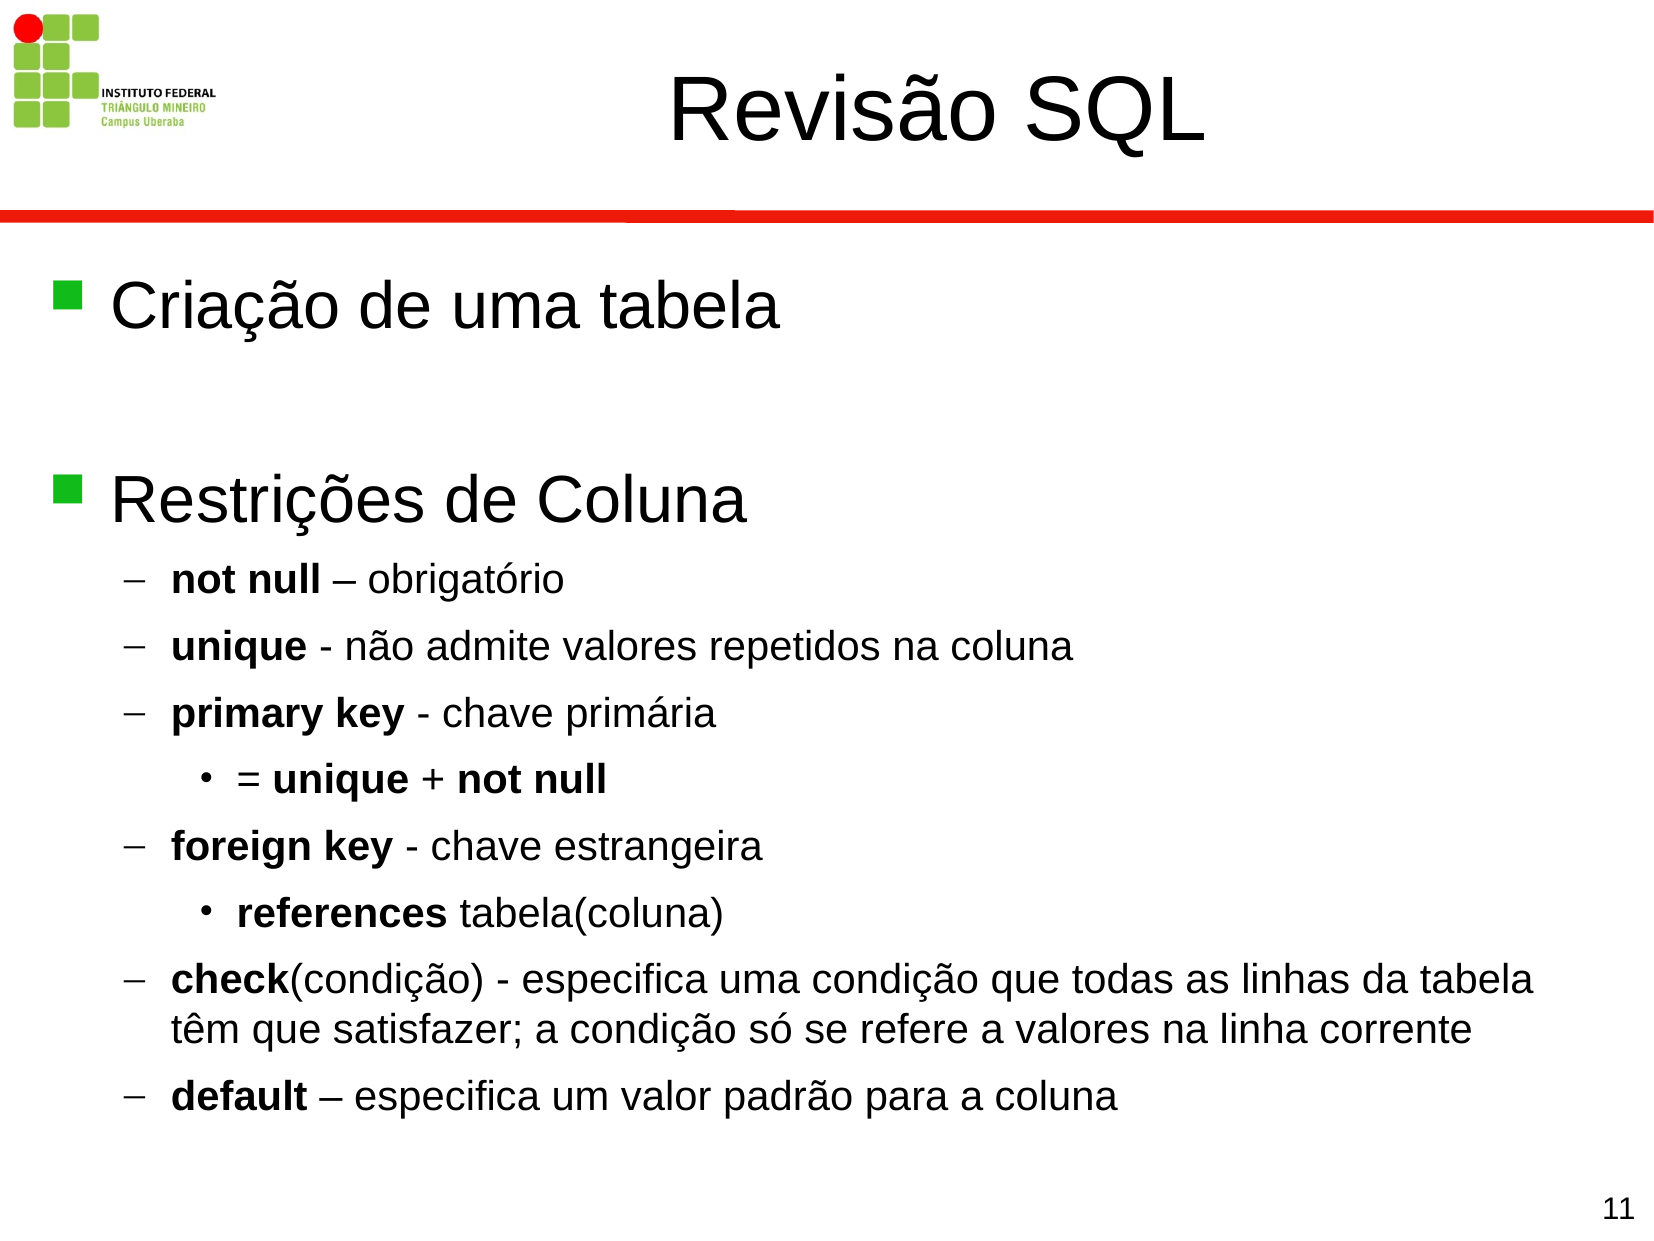

Revisão SQL
Criação de uma tabela
Restrições de Coluna
not null – obrigatório
unique - não admite valores repetidos na coluna
primary key - chave primária
= unique + not null
foreign key - chave estrangeira
references tabela(coluna)
check(condição) - especifica uma condição que todas as linhas da tabela têm que satisfazer; a condição só se refere a valores na linha corrente
default – especifica um valor padrão para a coluna